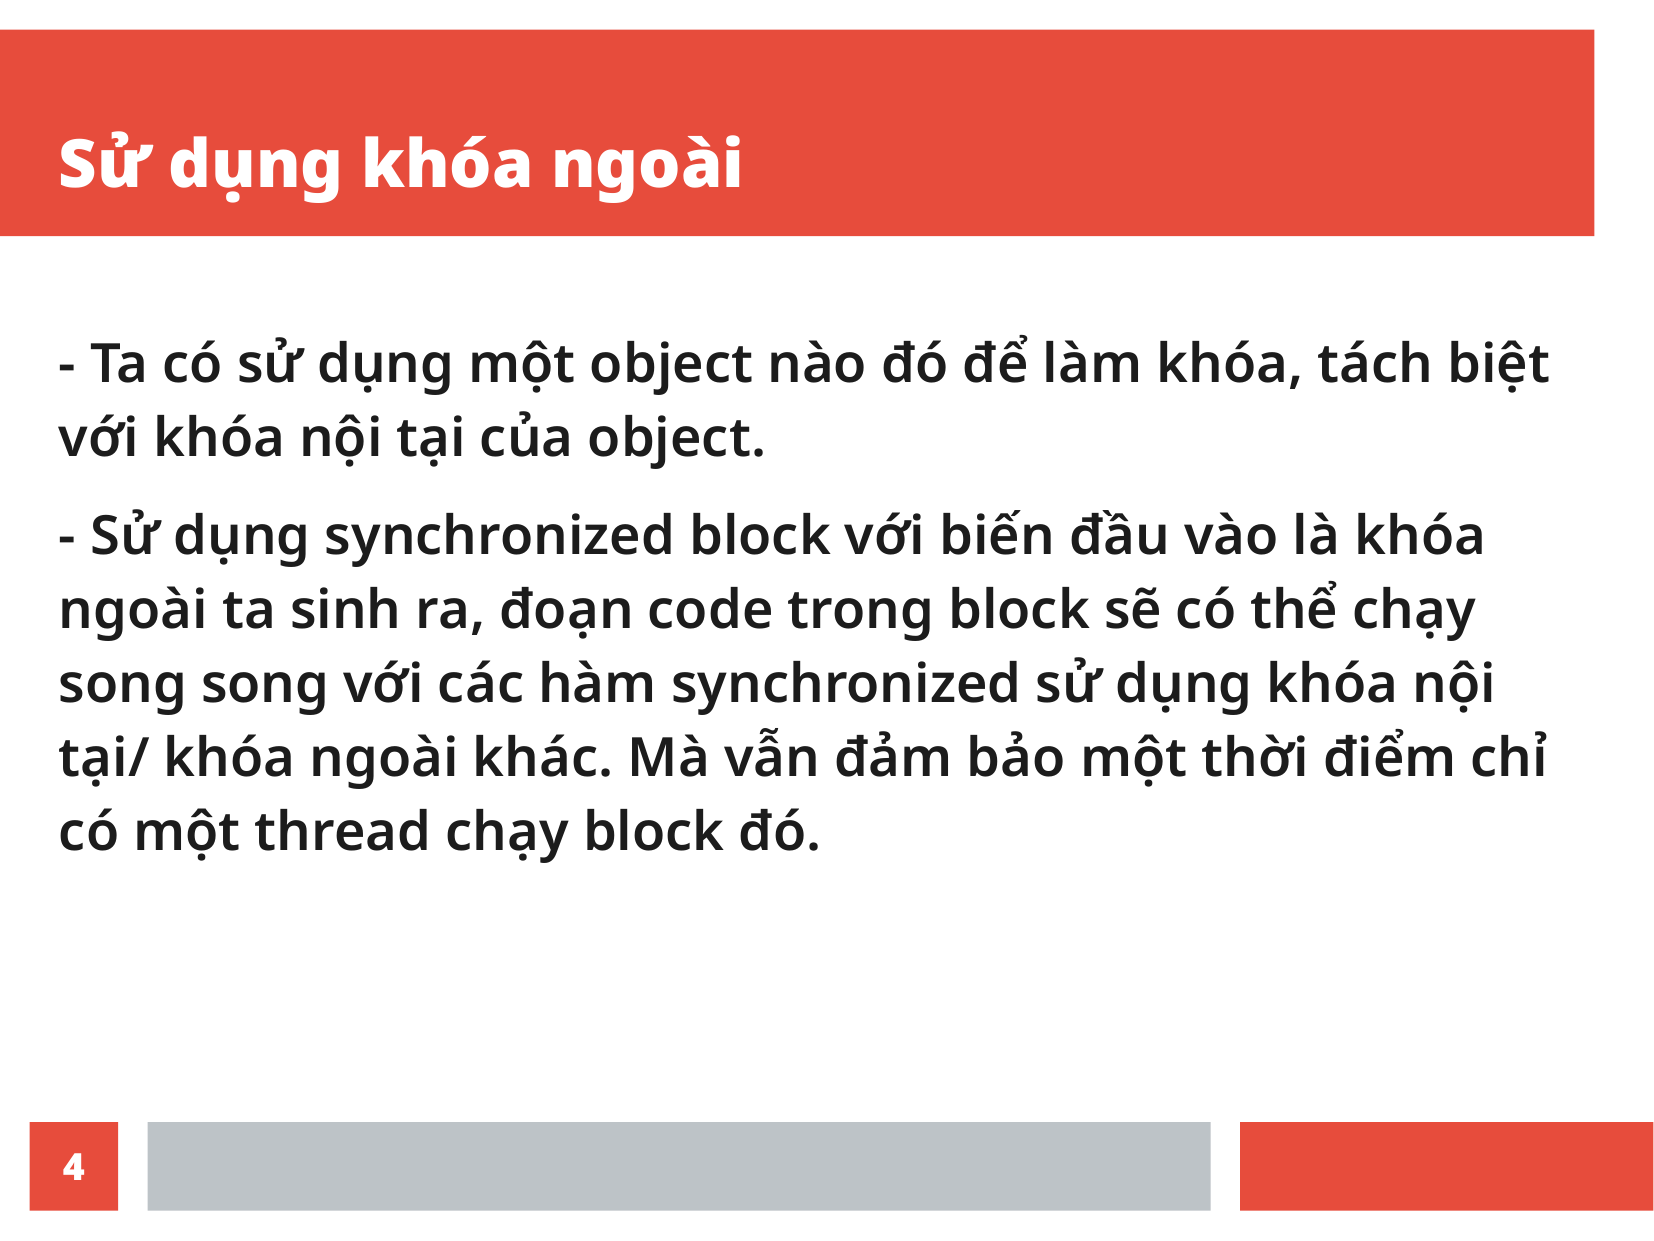

# Sử dụng khóa ngoài
- Ta có sử dụng một object nào đó để làm khóa, tách biệt với khóa nội tại của object.
- Sử dụng synchronized block với biến đầu vào là khóa ngoài ta sinh ra, đoạn code trong block sẽ có thể chạy song song với các hàm synchronized sử dụng khóa nội tại/ khóa ngoài khác. Mà vẫn đảm bảo một thời điểm chỉ có một thread chạy block đó.
4